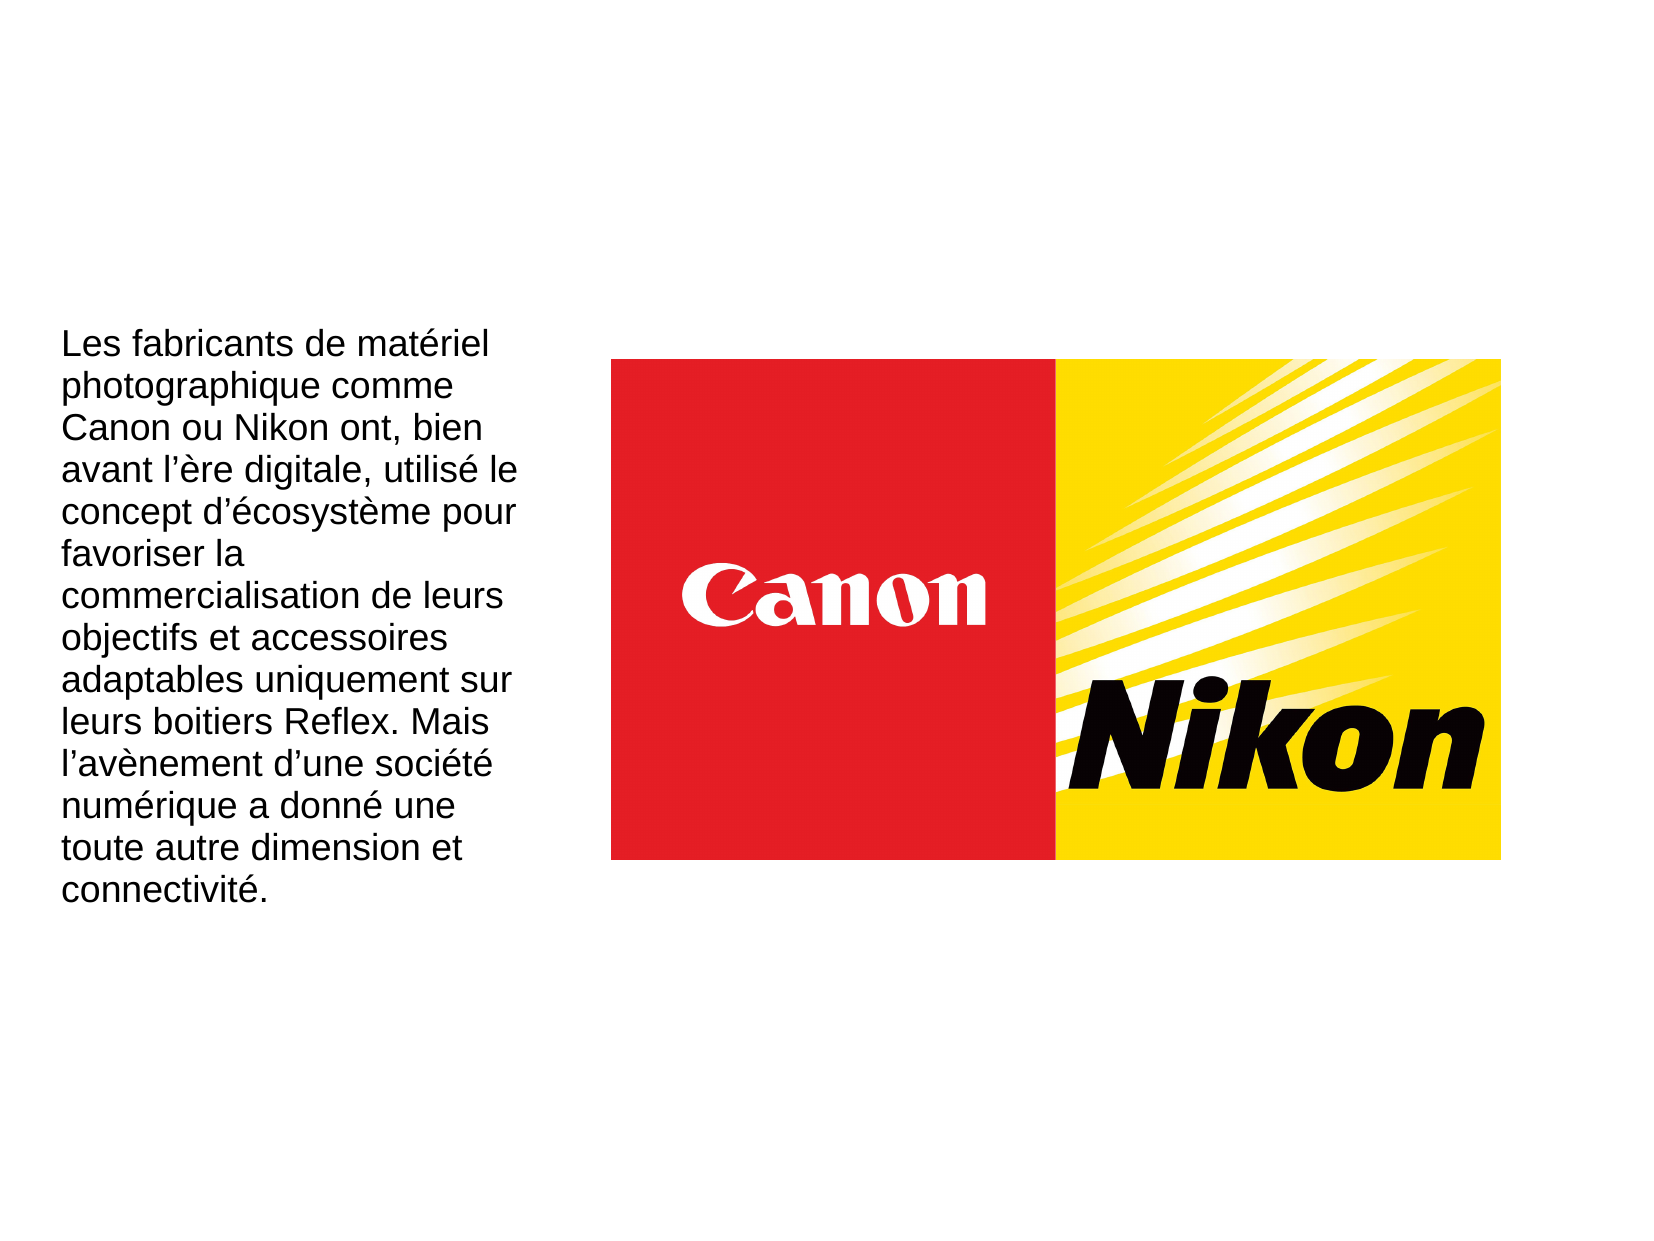

Les fabricants de matériel photographique comme Canon ou Nikon ont, bien avant l’ère digitale, utilisé le concept d’écosystème pour favoriser la commercialisation de leurs objectifs et accessoires adaptables uniquement sur leurs boitiers Reflex. Mais l’avènement d’une société numérique a donné une toute autre dimension et connectivité.